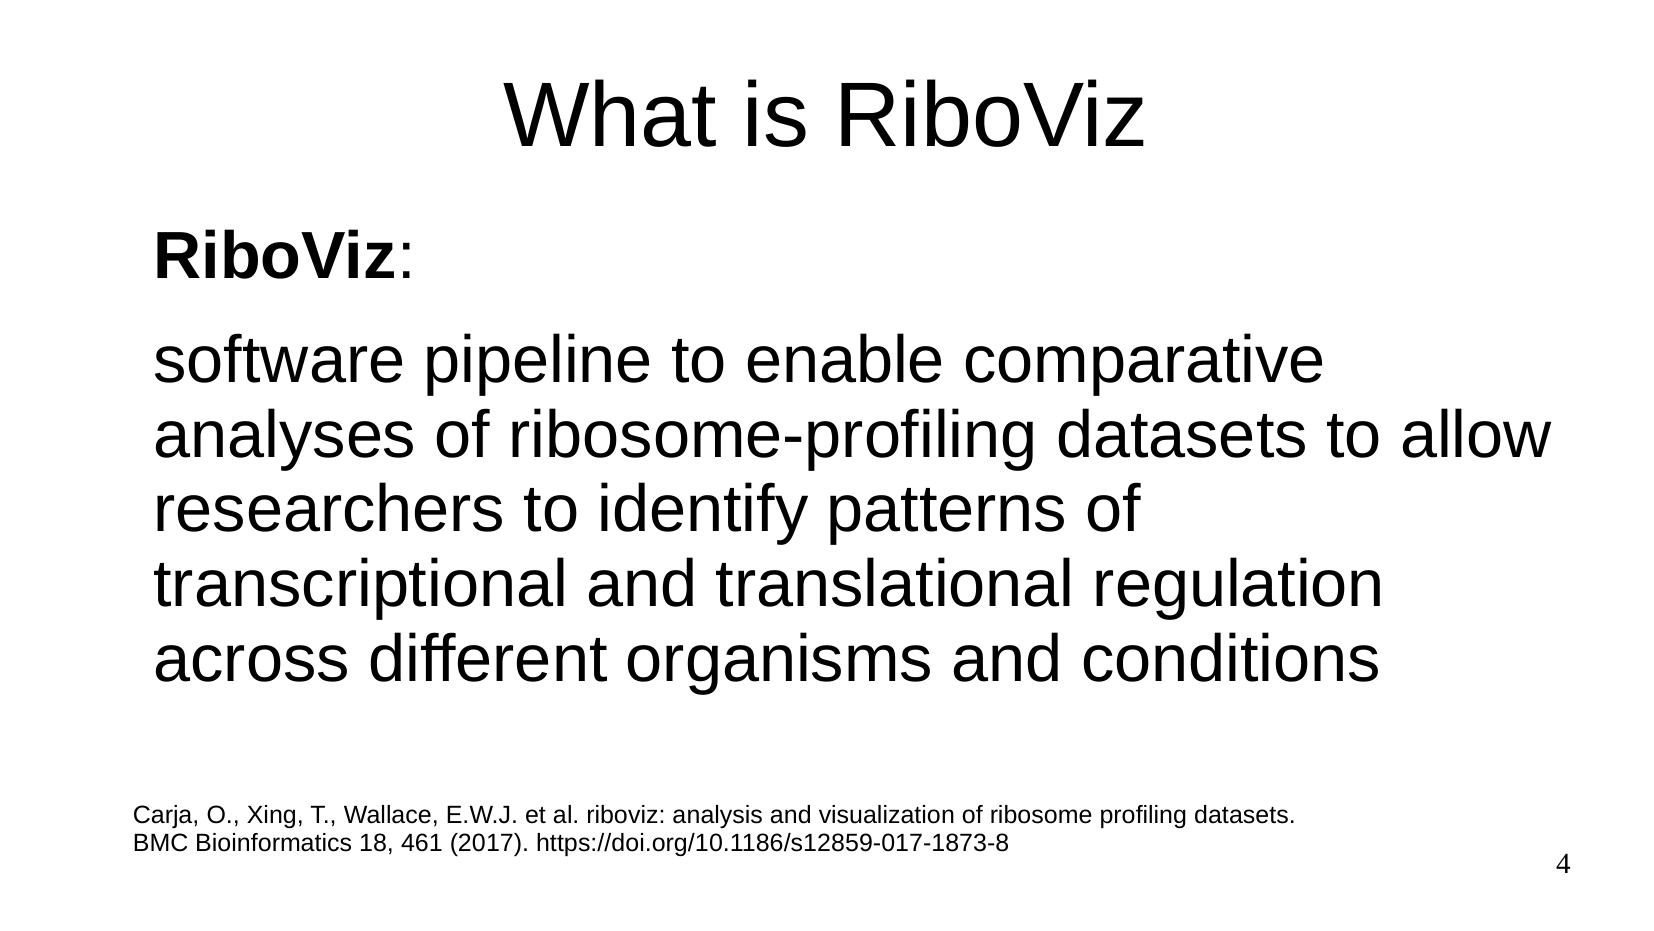

# What is RiboViz
RiboViz:
software pipeline to enable comparative analyses of ribosome-profiling datasets to allow researchers to identify patterns of transcriptional and translational regulation across different organisms and conditions
Carja, O., Xing, T., Wallace, E.W.J. et al. riboviz: analysis and visualization of ribosome profiling datasets. BMC Bioinformatics 18, 461 (2017). https://doi.org/10.1186/s12859-017-1873-8
4